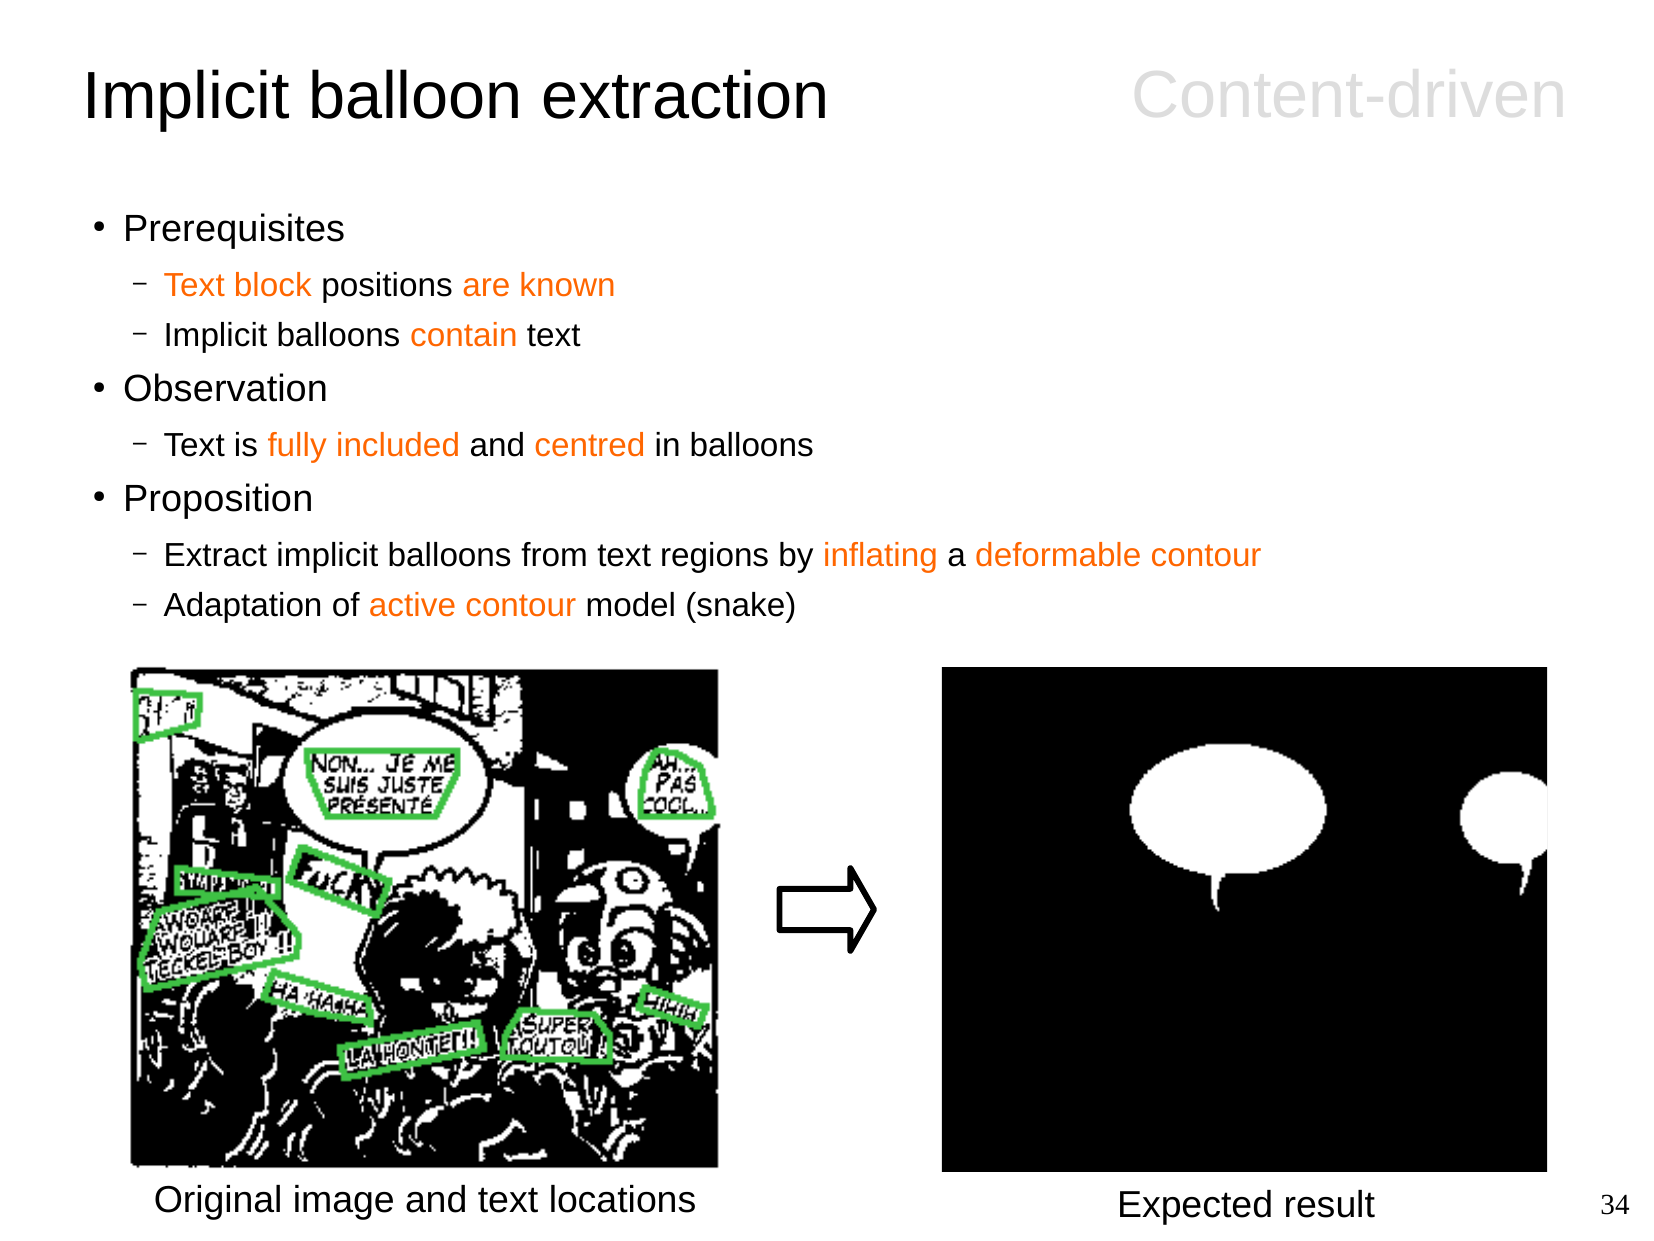

# Implicit balloon extraction
Prerequisites
Text block positions are known
Implicit balloons contain text
Observation
Text is fully included and centred in balloons
Proposition
Extract implicit balloons from text regions by inflating a deformable contour
Adaptation of active contour model (snake)
Original image and text locations
Expected result
34